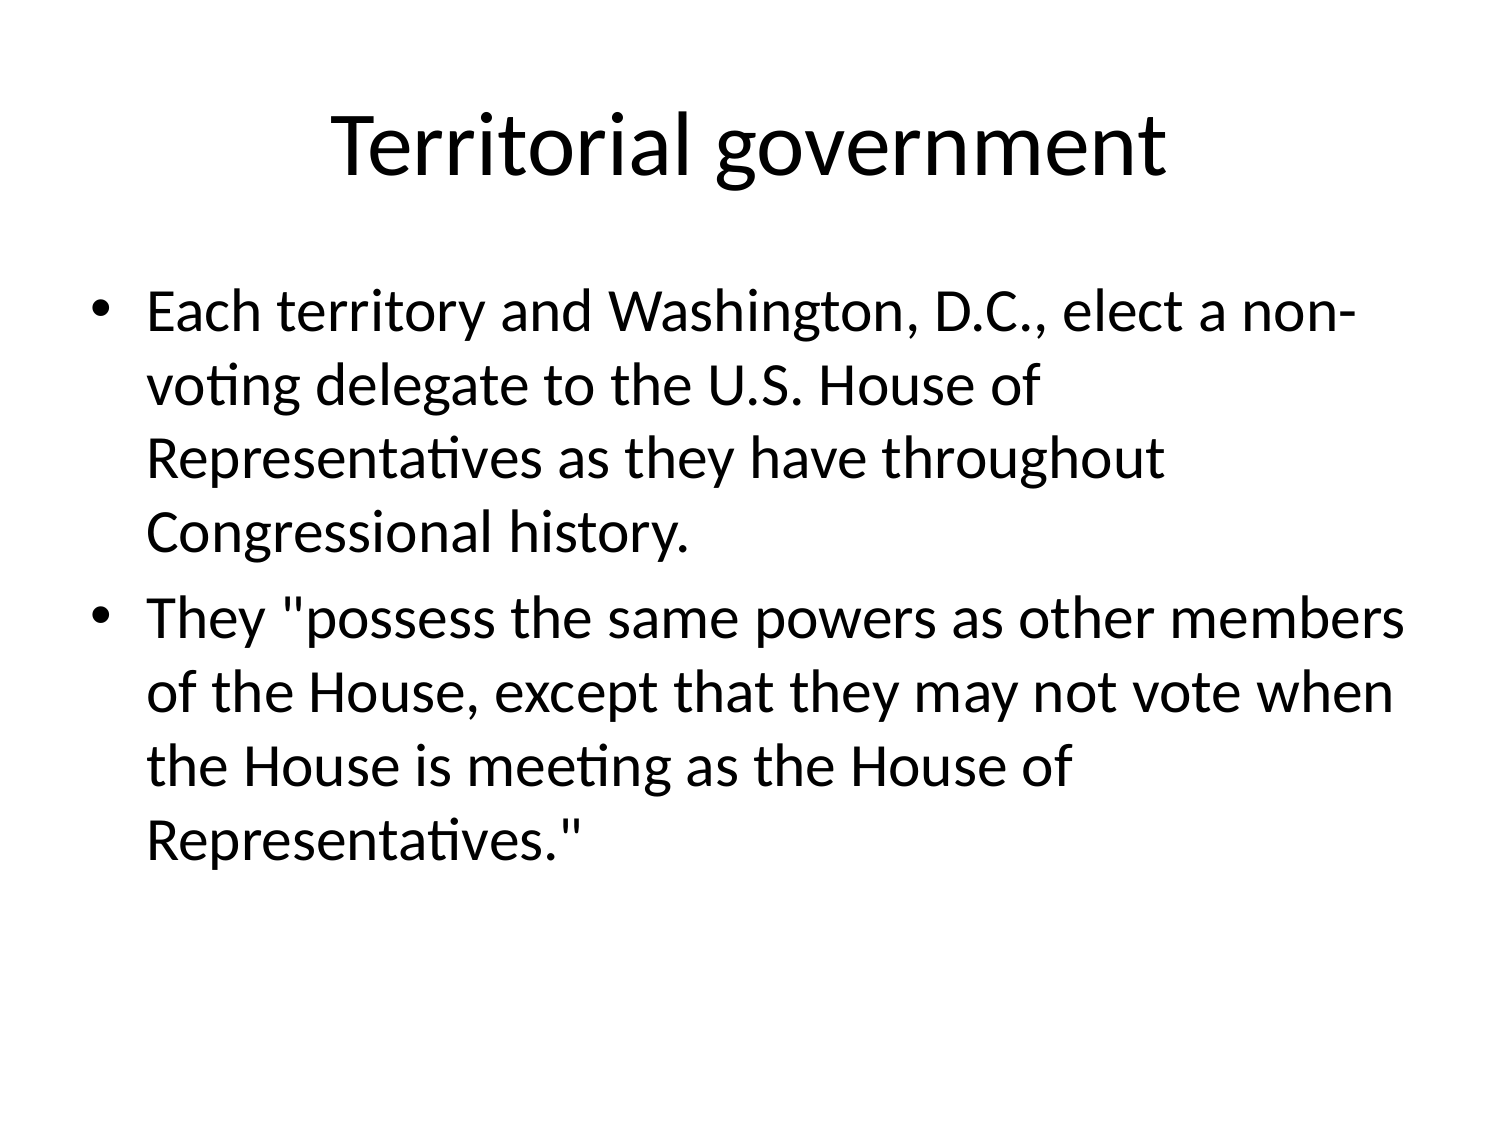

# Territorial government
Each territory and Washington, D.C., elect a non-voting delegate to the U.S. House of Representatives as they have throughout Congressional history.
They "possess the same powers as other members of the House, except that they may not vote when the House is meeting as the House of Representatives."